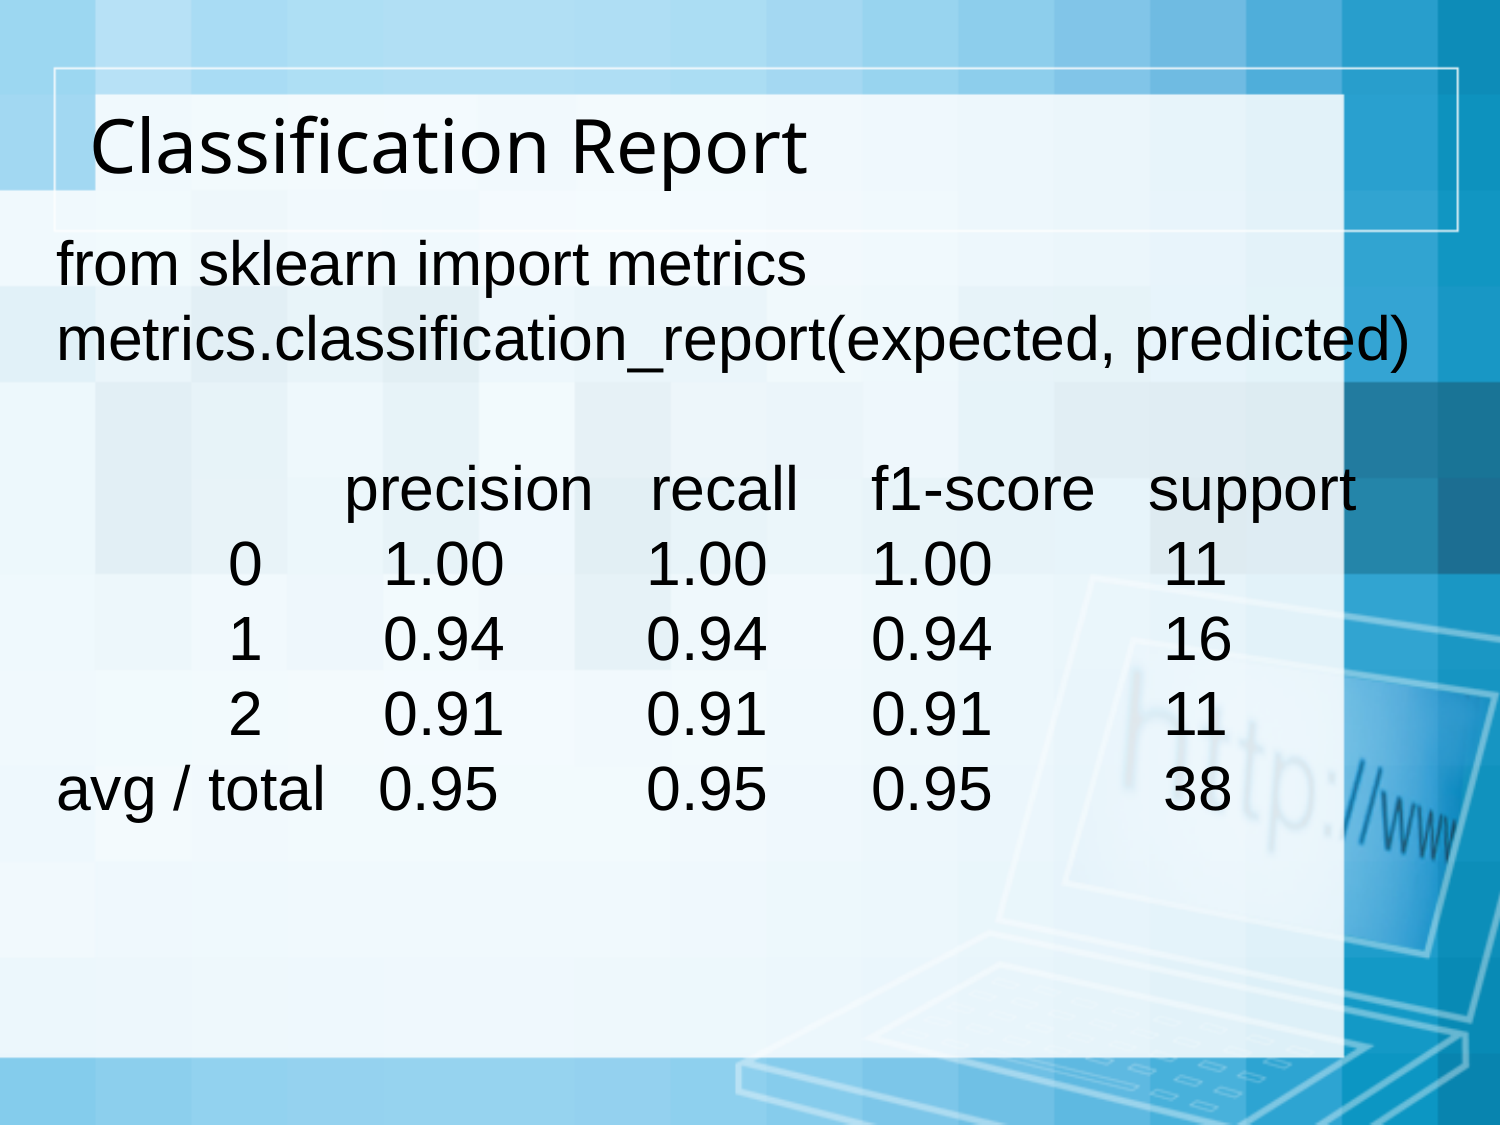

# Classification Report
from sklearn import metrics
metrics.classification_report(expected, predicted)
precision 	recall 	f1-score support
 0 1.00 	1.00 1.00 	11
 1 0.94 	0.94 0.94 	16
 2 0.91 	0.91 0.91 	11
avg / total 0.95 	0.95 0.95 	38